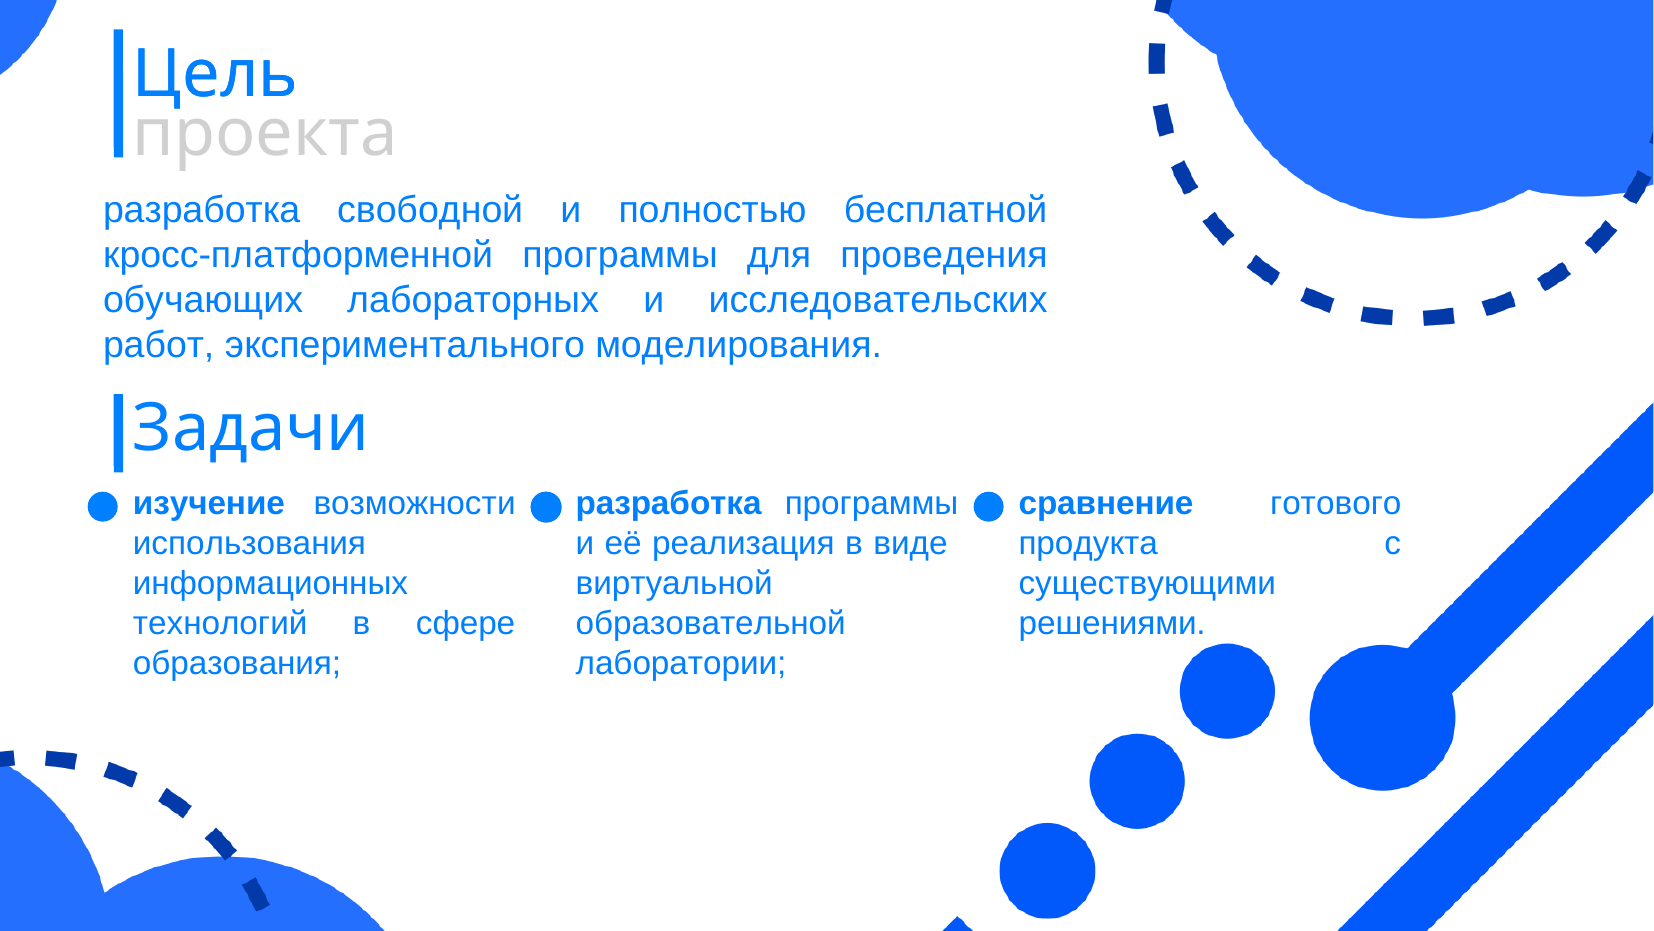

Цель
Цель
проекта
разработка свободной и полностью бесплатной кросс-платформенной программы для проведения обучающих лабораторных и исследовательских работ, экспериментального моделирования.
Задачи
изучение возможности использования информационных технологий в сфере образования;
разработка программы и её реализация в виде виртуальной образовательной лаборатории;
сравнение готового продукта с существующими решениями.